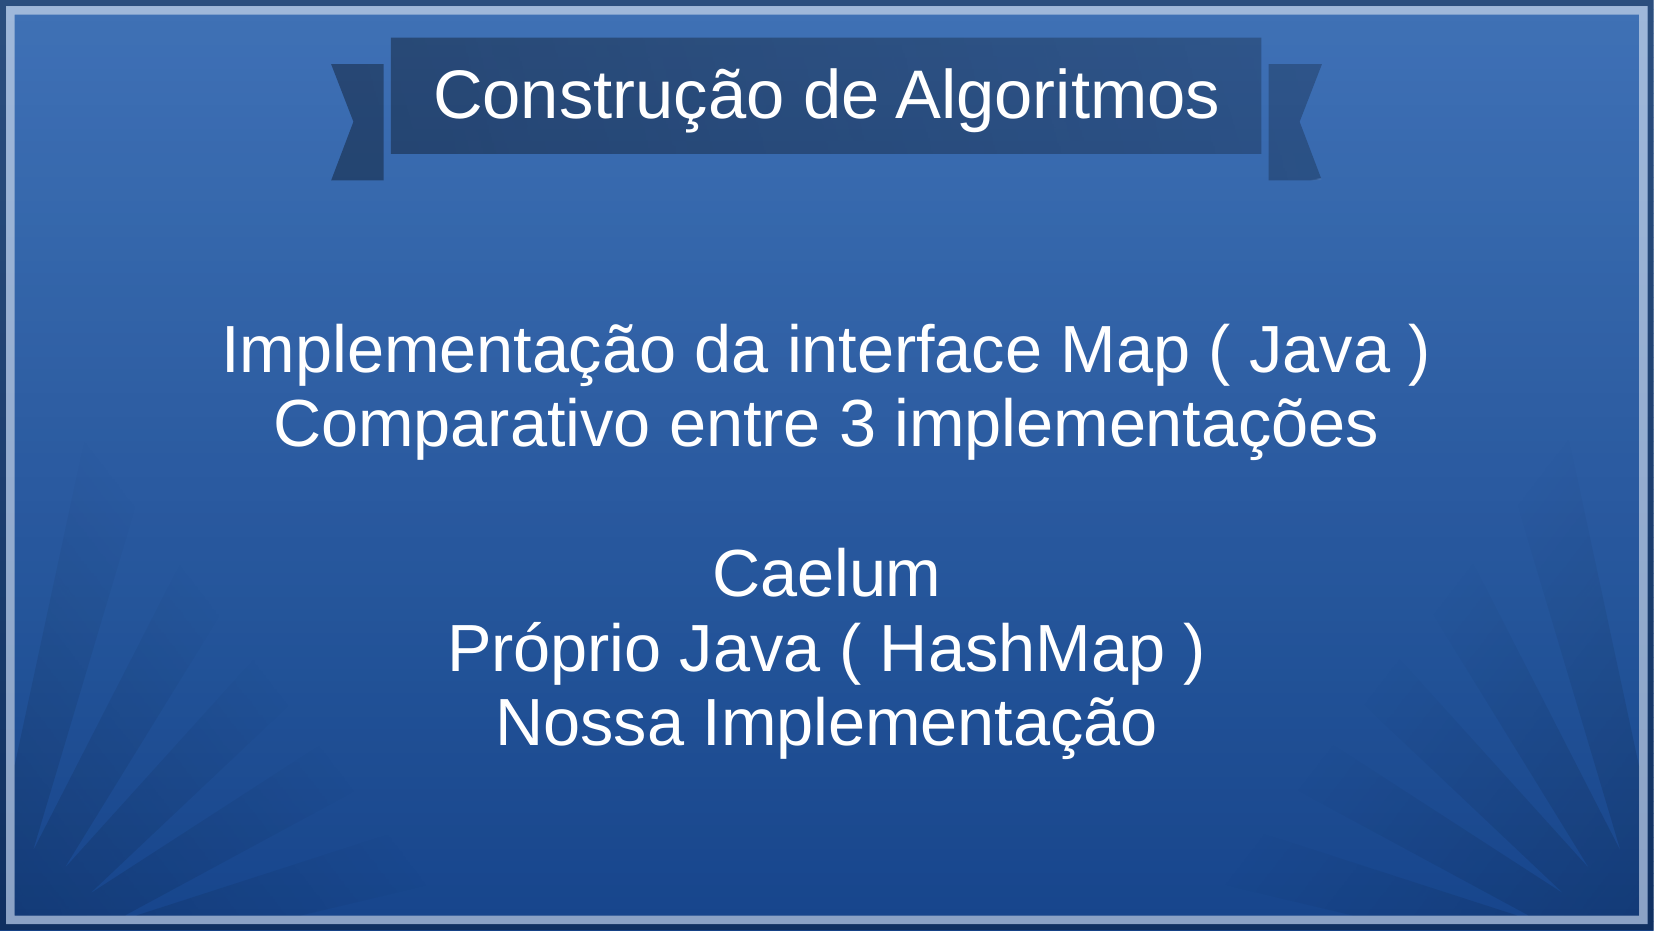

# Construção de Algoritmos
Implementação da interface Map ( Java )
Comparativo entre 3 implementações
Caelum
Próprio Java ( HashMap )
Nossa Implementação